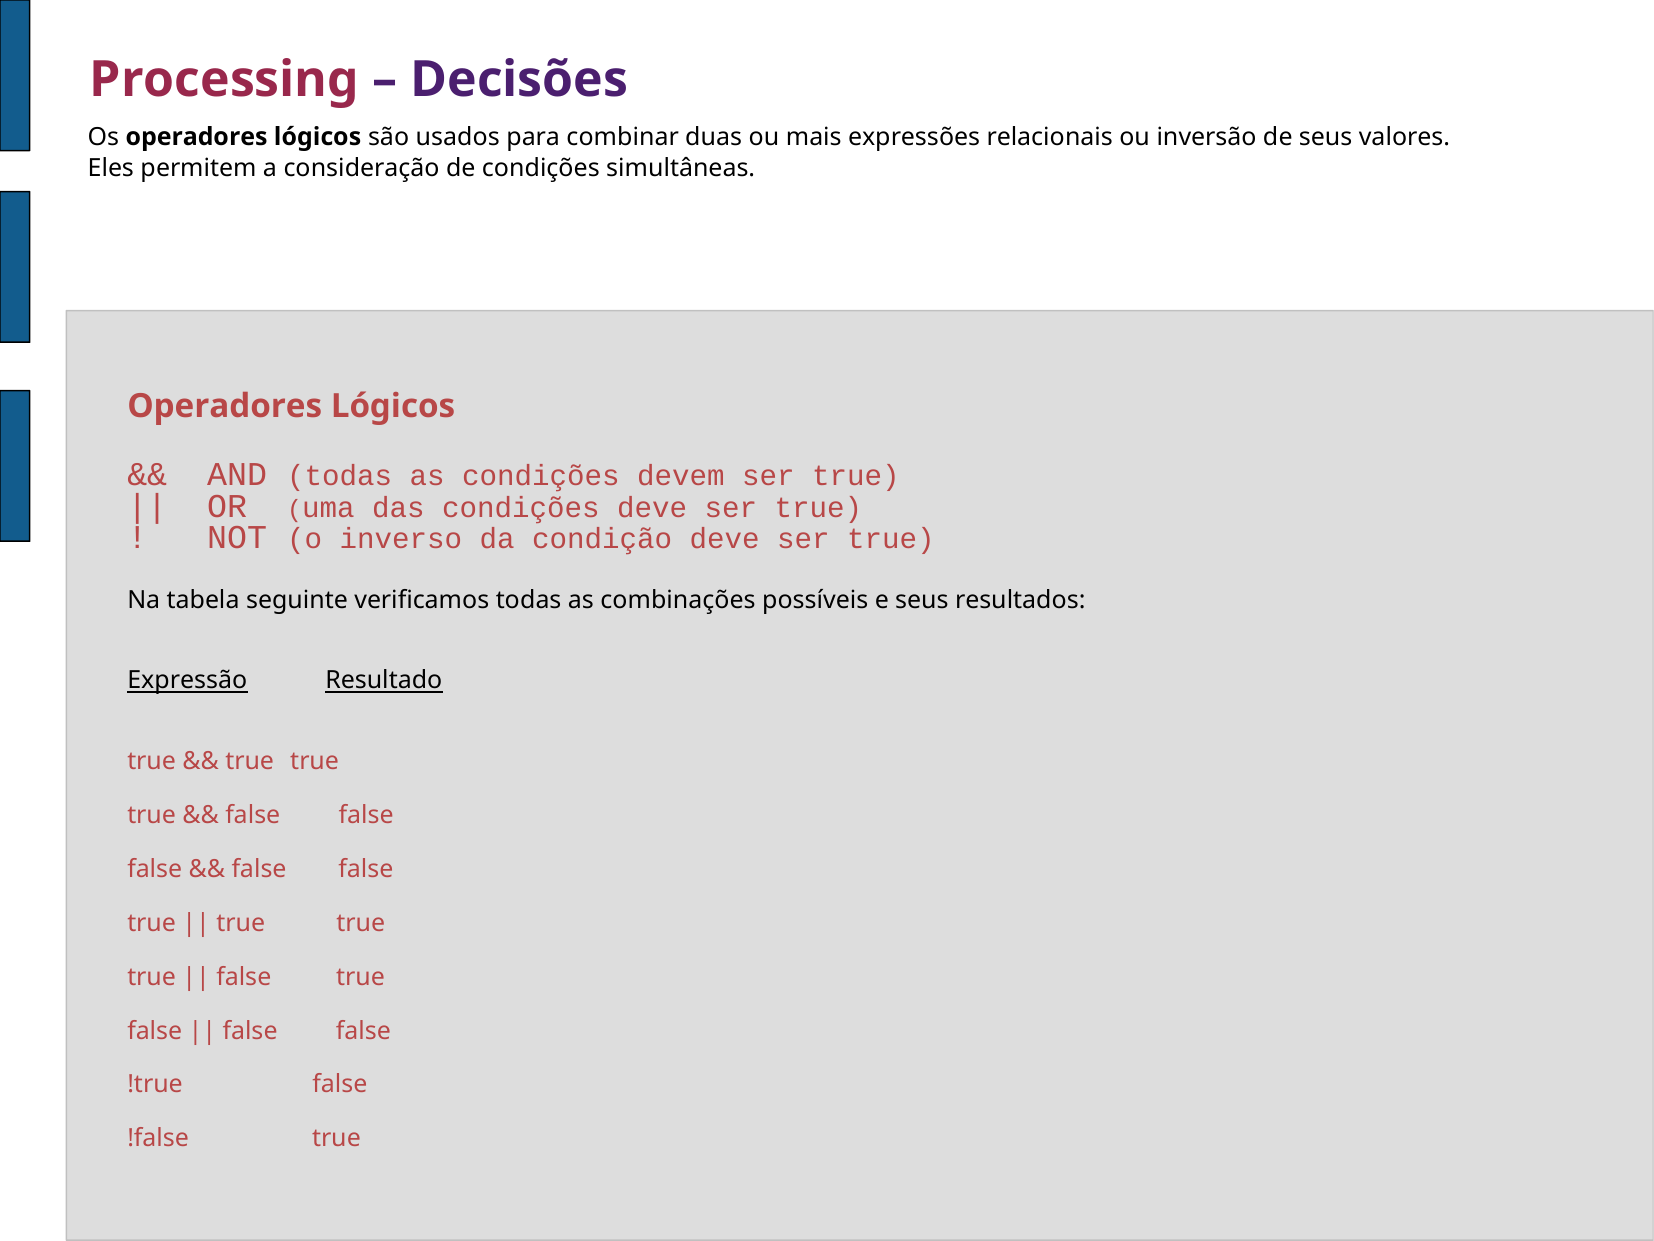

Processing – Decisões
Os operadores lógicos são usados para combinar duas ou mais expressões relacionais ou inversão de seus valores.
Eles permitem a consideração de condições simultâneas.
Operadores Lógicos
&& AND (todas as condições devem ser true)
|| OR (uma das condições deve ser true)
! NOT (o inverso da condição deve ser true)
Na tabela seguinte verificamos todas as combinações possíveis e seus resultados:
Expressão Resultado
true && true	 true
true && false false
false && false false
true || true true
true || false true
false || false false
!true false
!false true